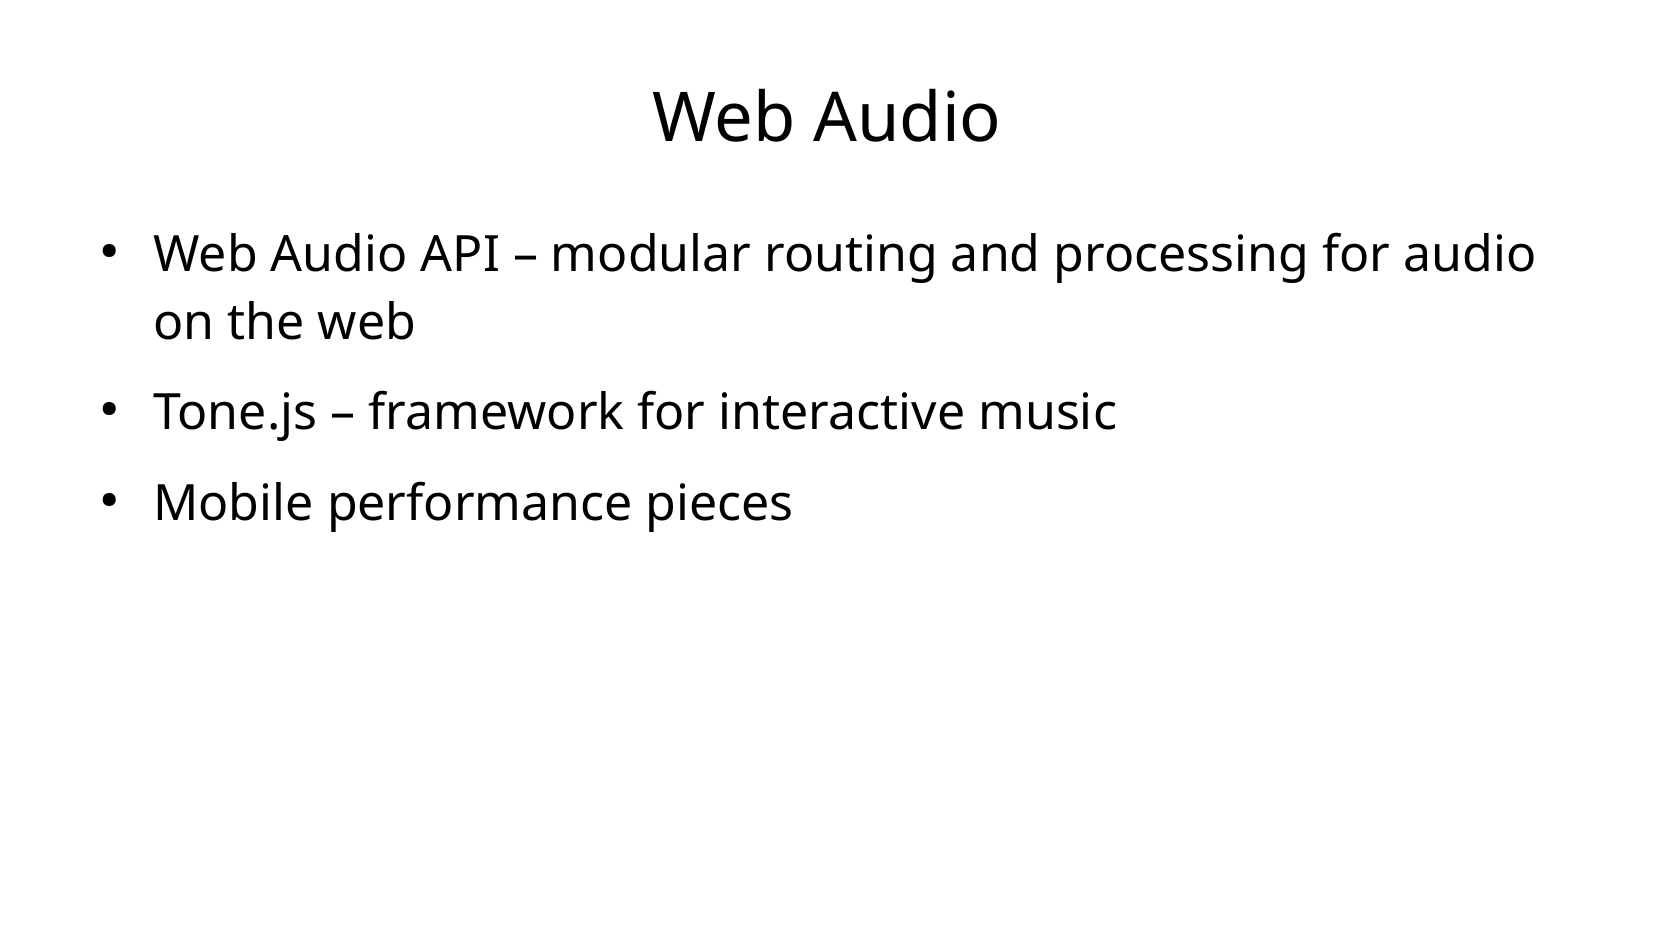

# Web Audio
Web Audio API – modular routing and processing for audio on the web
Tone.js – framework for interactive music
Mobile performance pieces